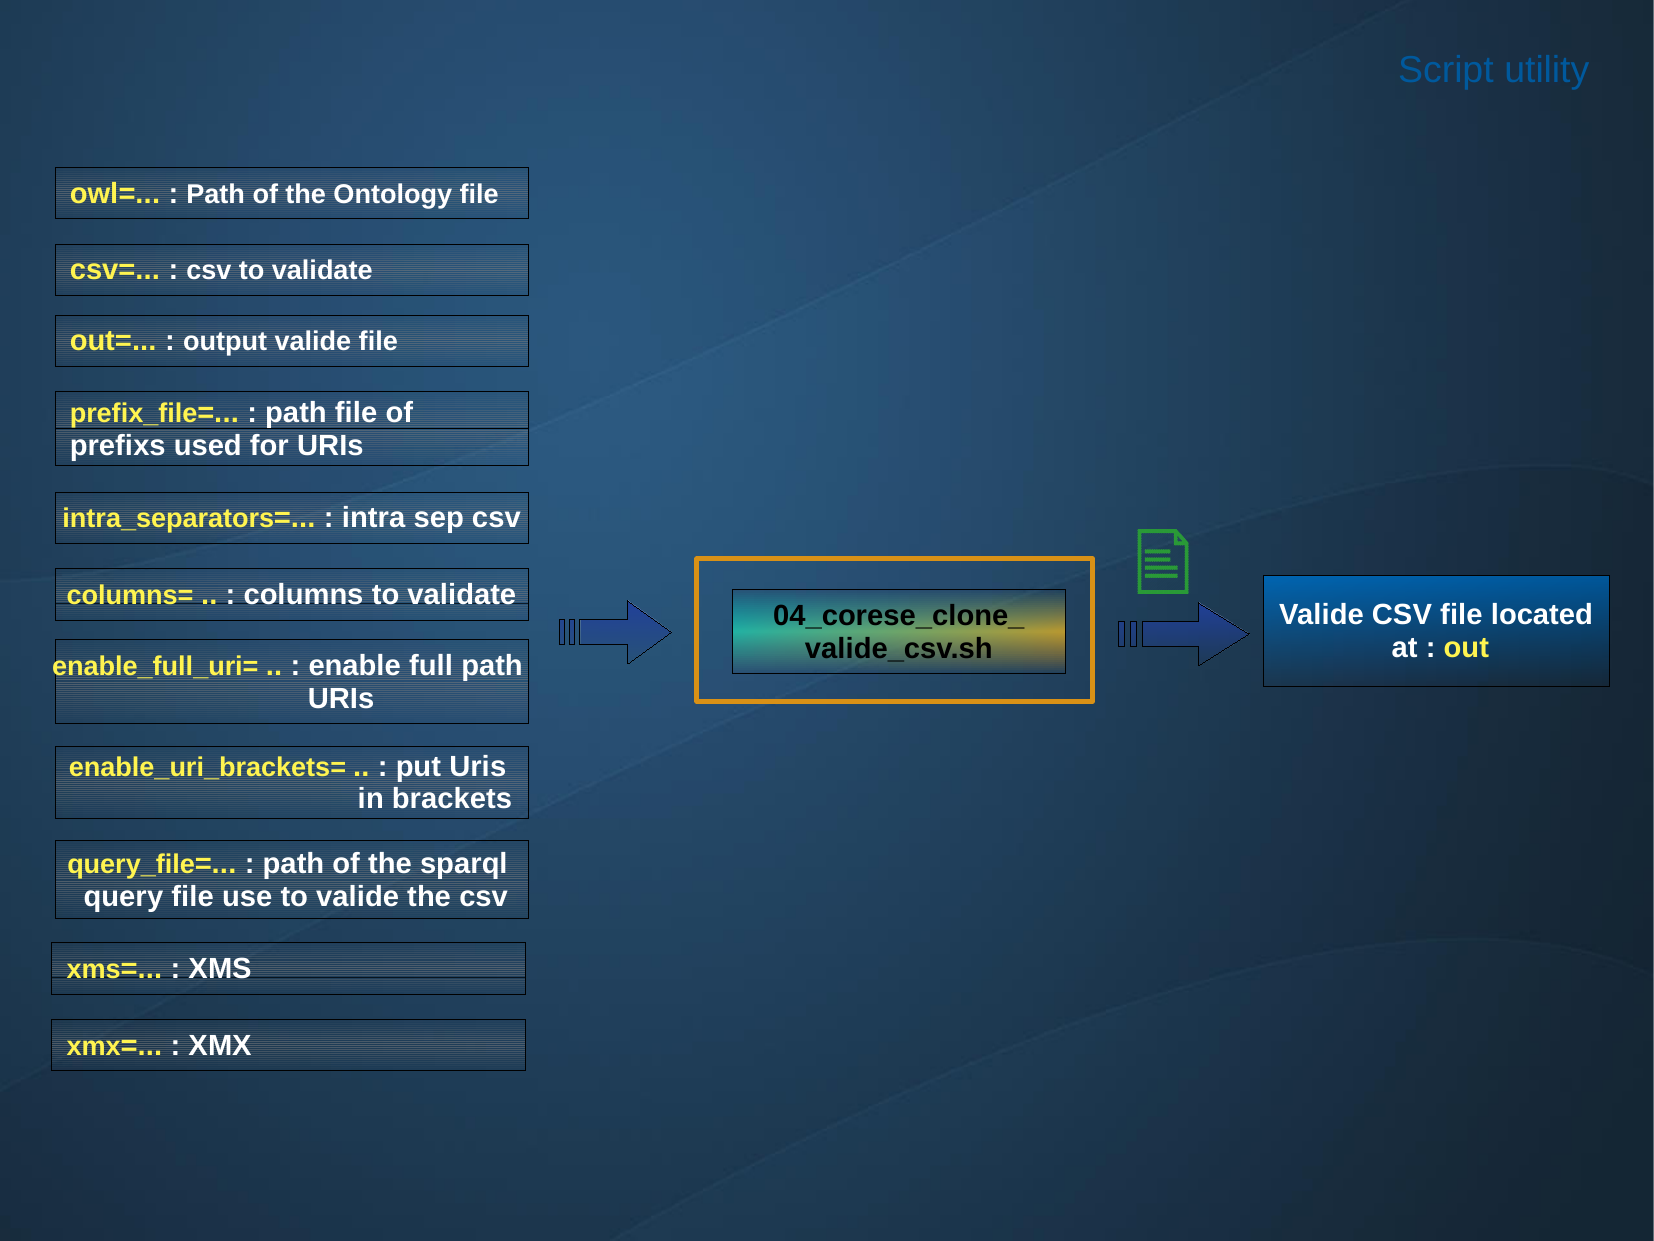

Script utility
owl=... : Path of the Ontology file
csv=... : csv to validate
out=... : output valide file
prefix_file=... : path file of
prefixs used for URIs
intra_separators=... : intra sep csv
columns= .. : columns to validate
Valide CSV file located
 at : out
04_corese_clone_
valide_csv.sh
enable_full_uri= .. : enable full path
 URIs
enable_uri_brackets= .. : put Uris
 in brackets
query_file=... : path of the sparql
 query file use to valide the csv
xms=... : XMS
xmx=... : XMX